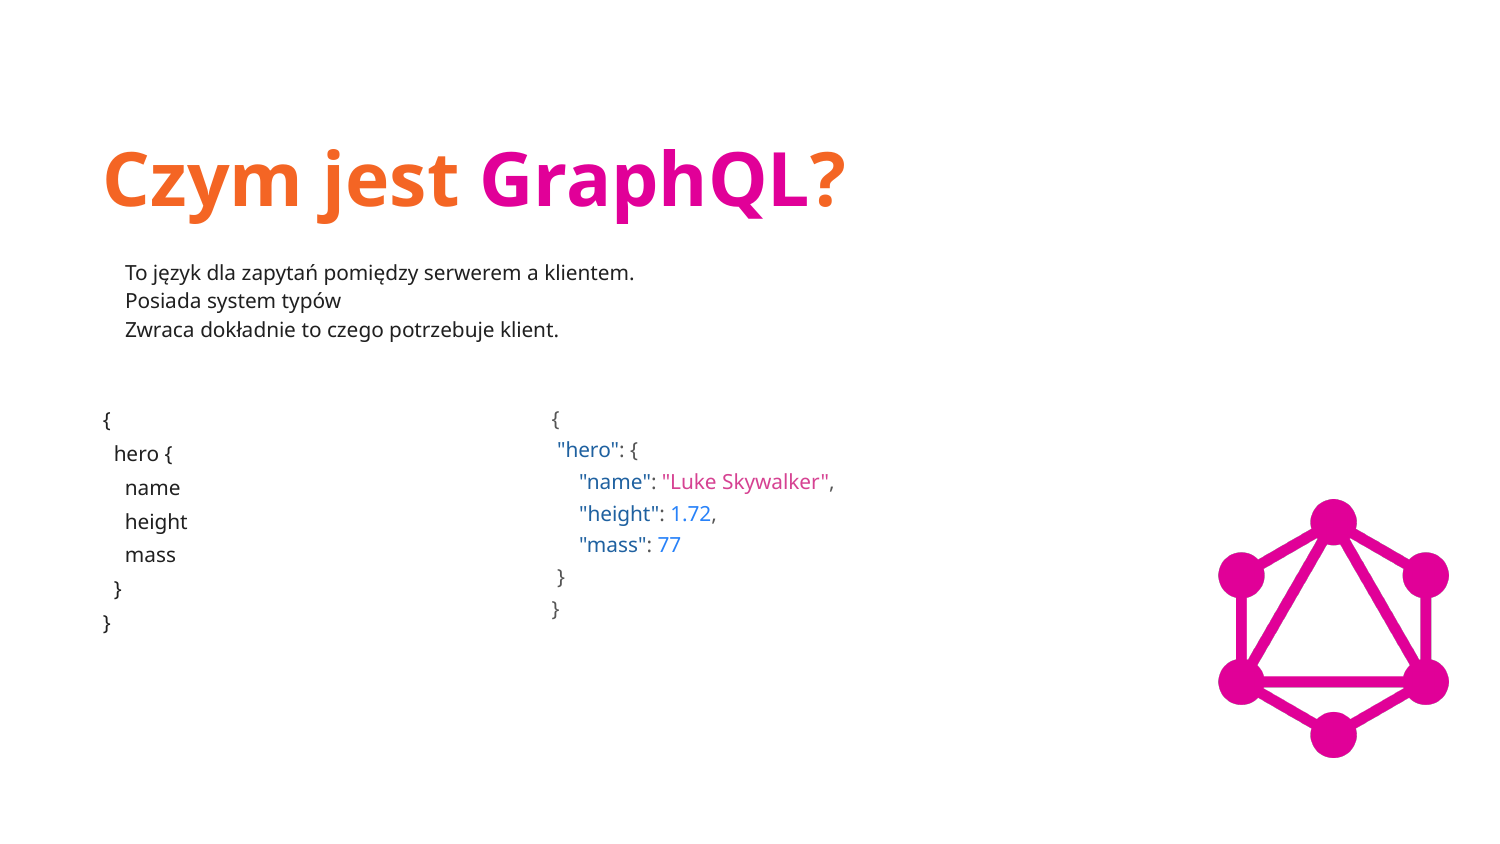

Czym jest GraphQL?
# To język dla zapytań pomiędzy serwerem a klientem. Posiada system typów Zwraca dokładnie to czego potrzebuje klient.
{
 hero {
 name
 height
 mass
 }
}
{
 "hero": {
 "name": "Luke Skywalker",
 "height": 1.72,
 "mass": 77
 }
}